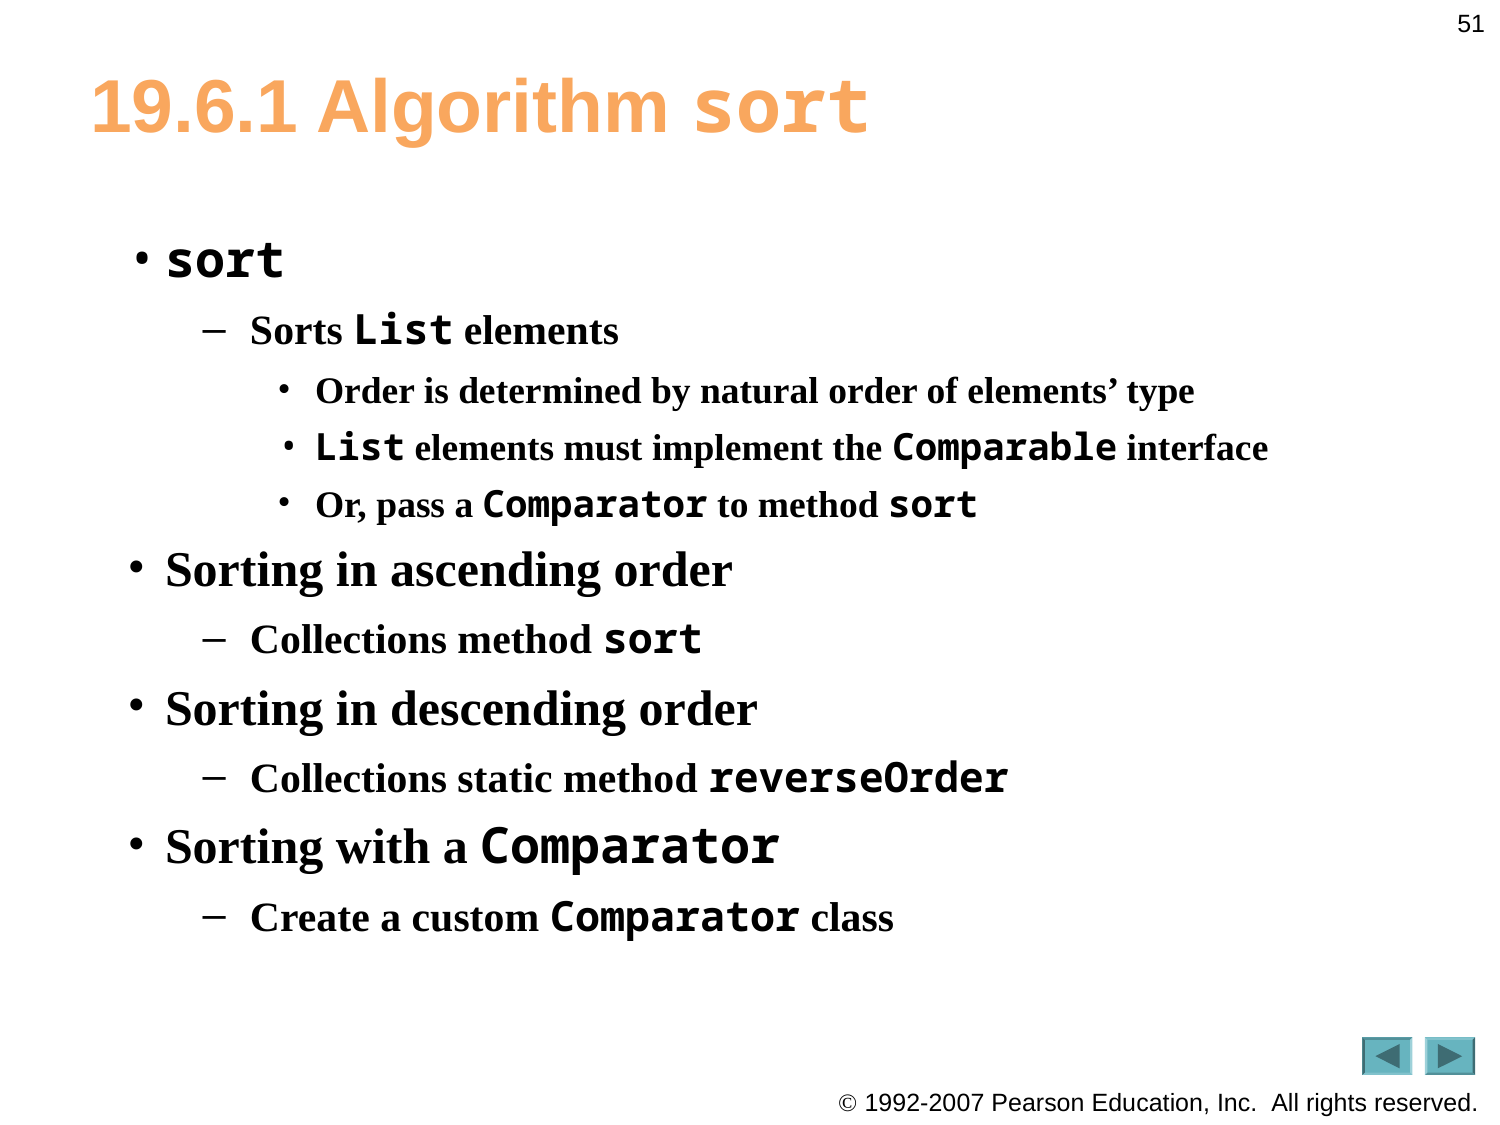

# 19.6.1 Algorithm sort
sort
Sorts List elements
Order is determined by natural order of elements’ type
List elements must implement the Comparable interface
Or, pass a Comparator to method sort
Sorting in ascending order
Collections method sort
Sorting in descending order
Collections static method reverseOrder
Sorting with a Comparator
Create a custom Comparator class